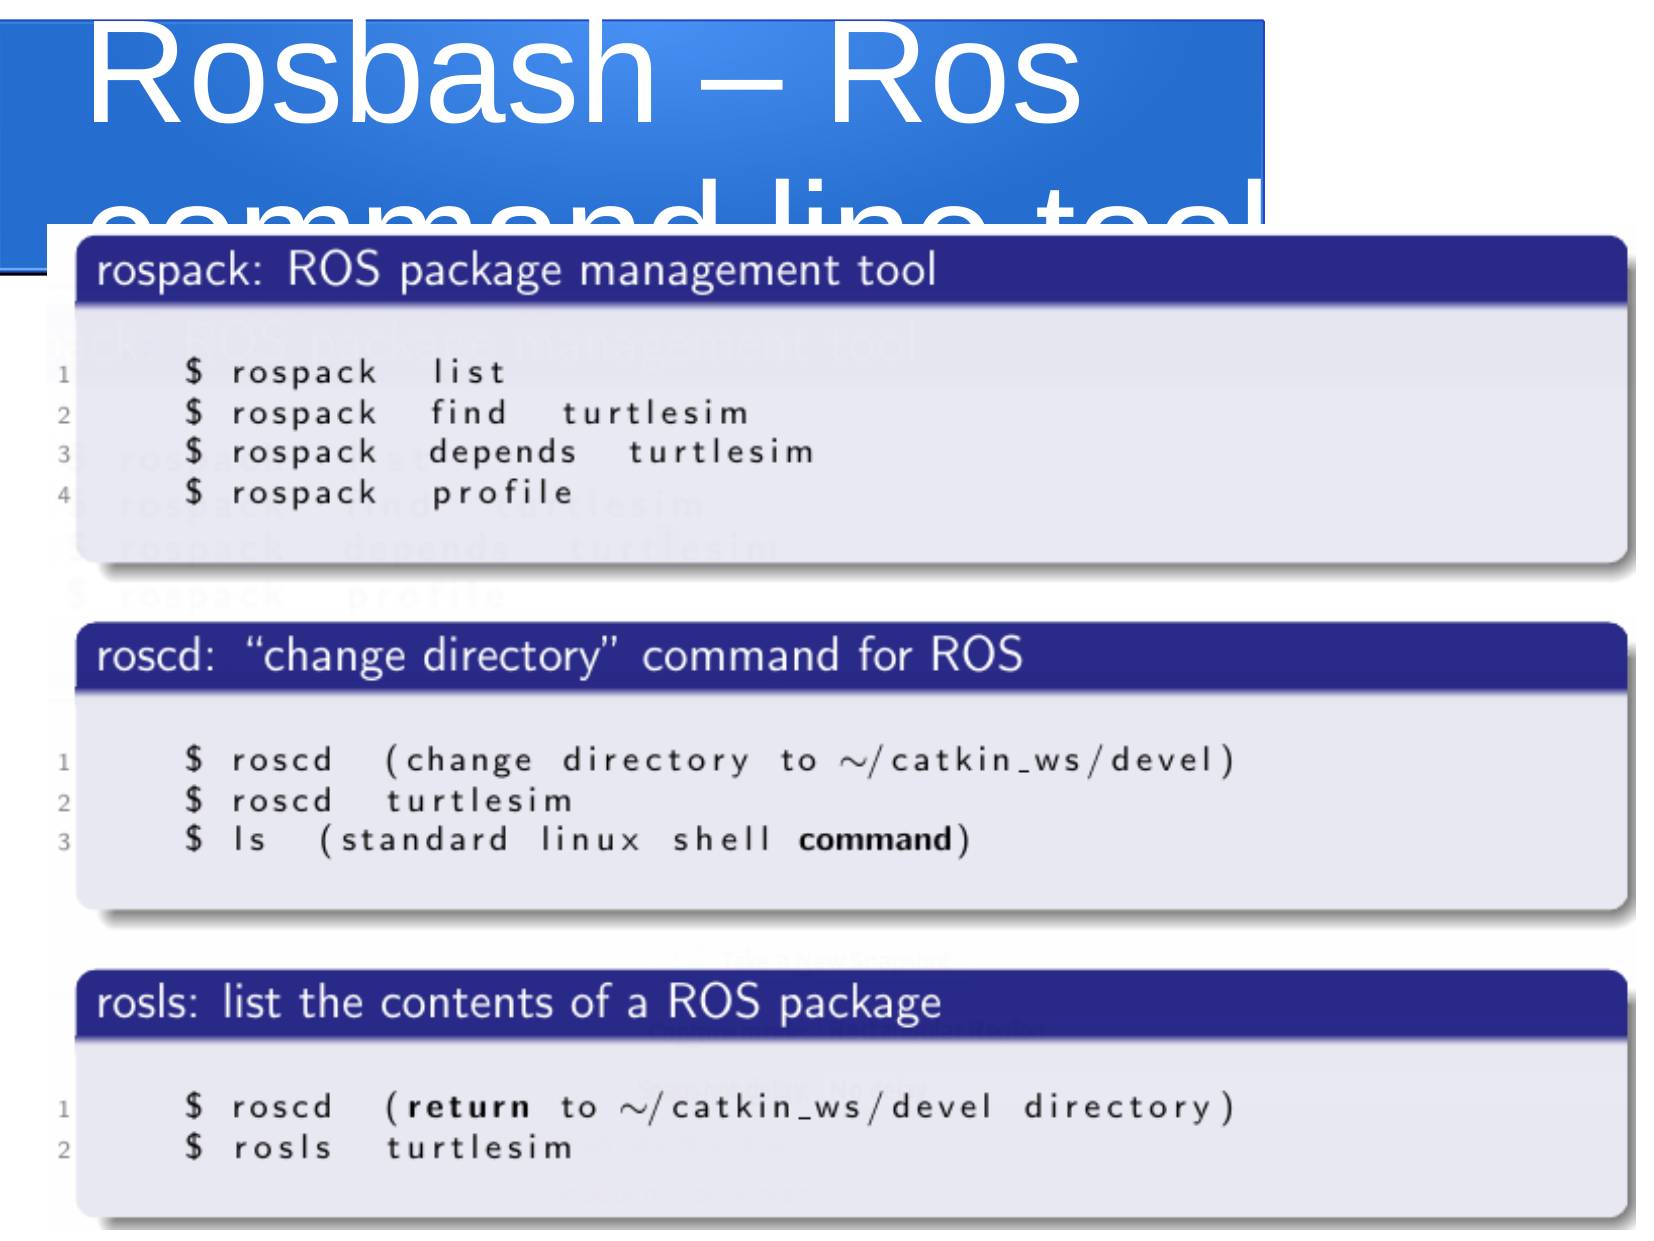

# Rosbash – Ros command line tools